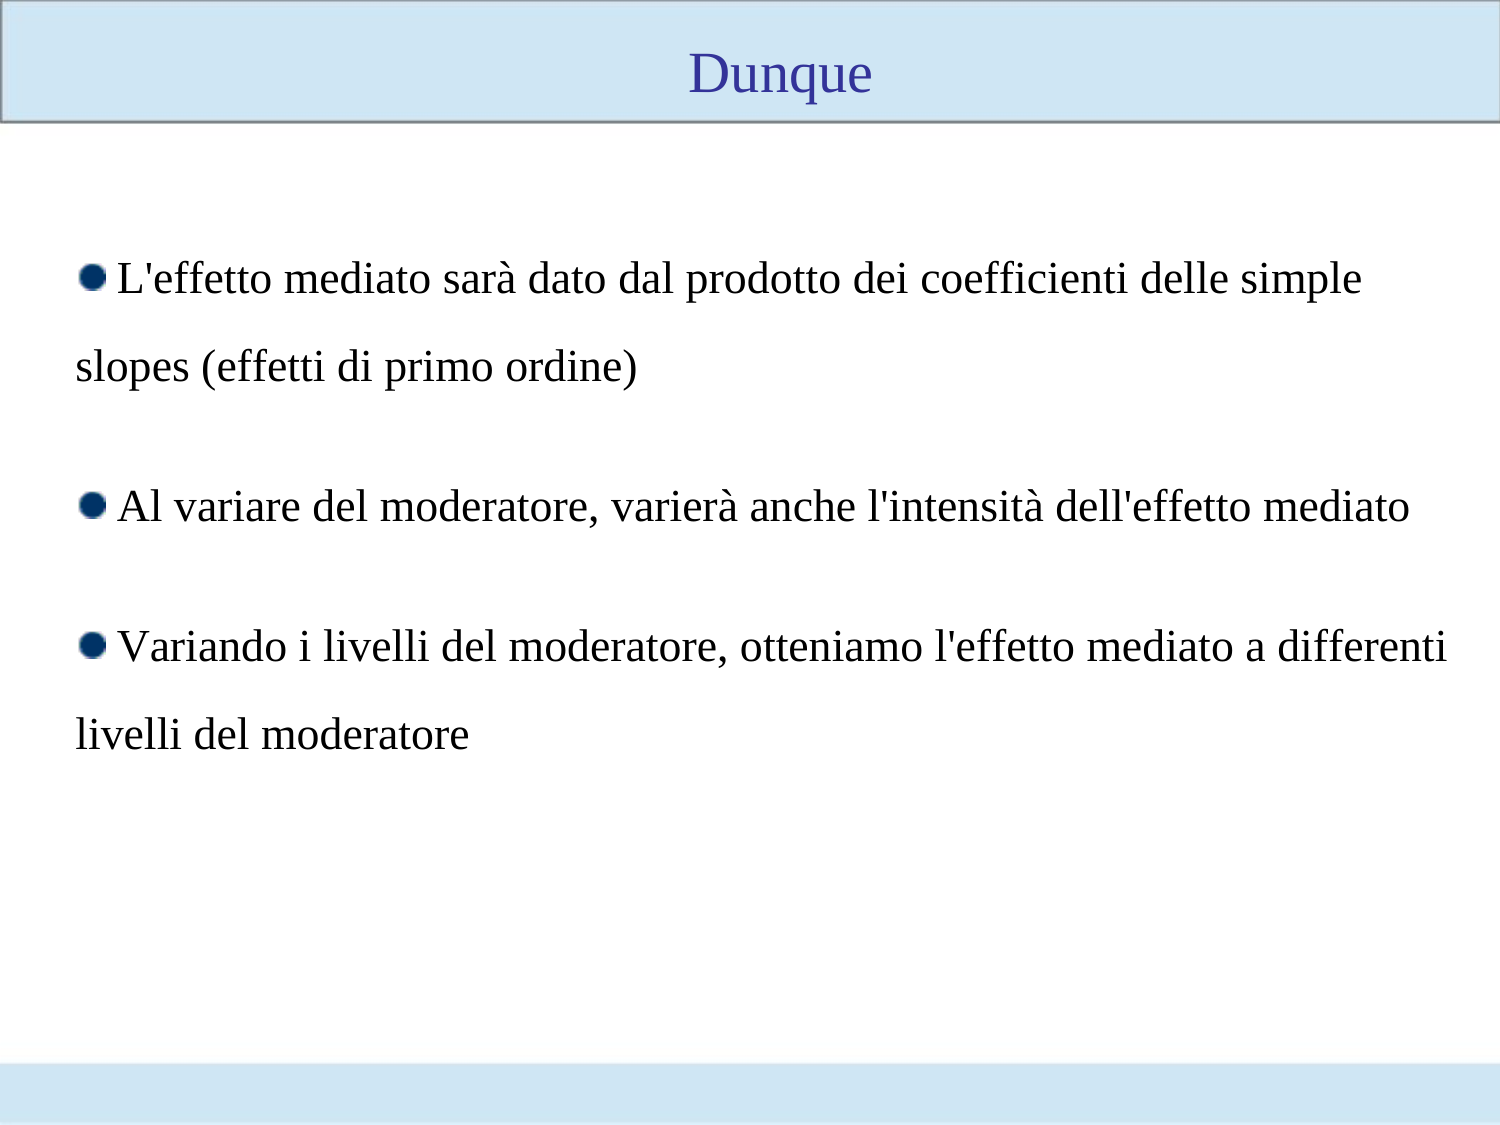

# Dunque
 L'effetto mediato sarà dato dal prodotto dei coefficienti delle simple slopes (effetti di primo ordine)
 Al variare del moderatore, varierà anche l'intensità dell'effetto mediato
 Variando i livelli del moderatore, otteniamo l'effetto mediato a differenti livelli del moderatore